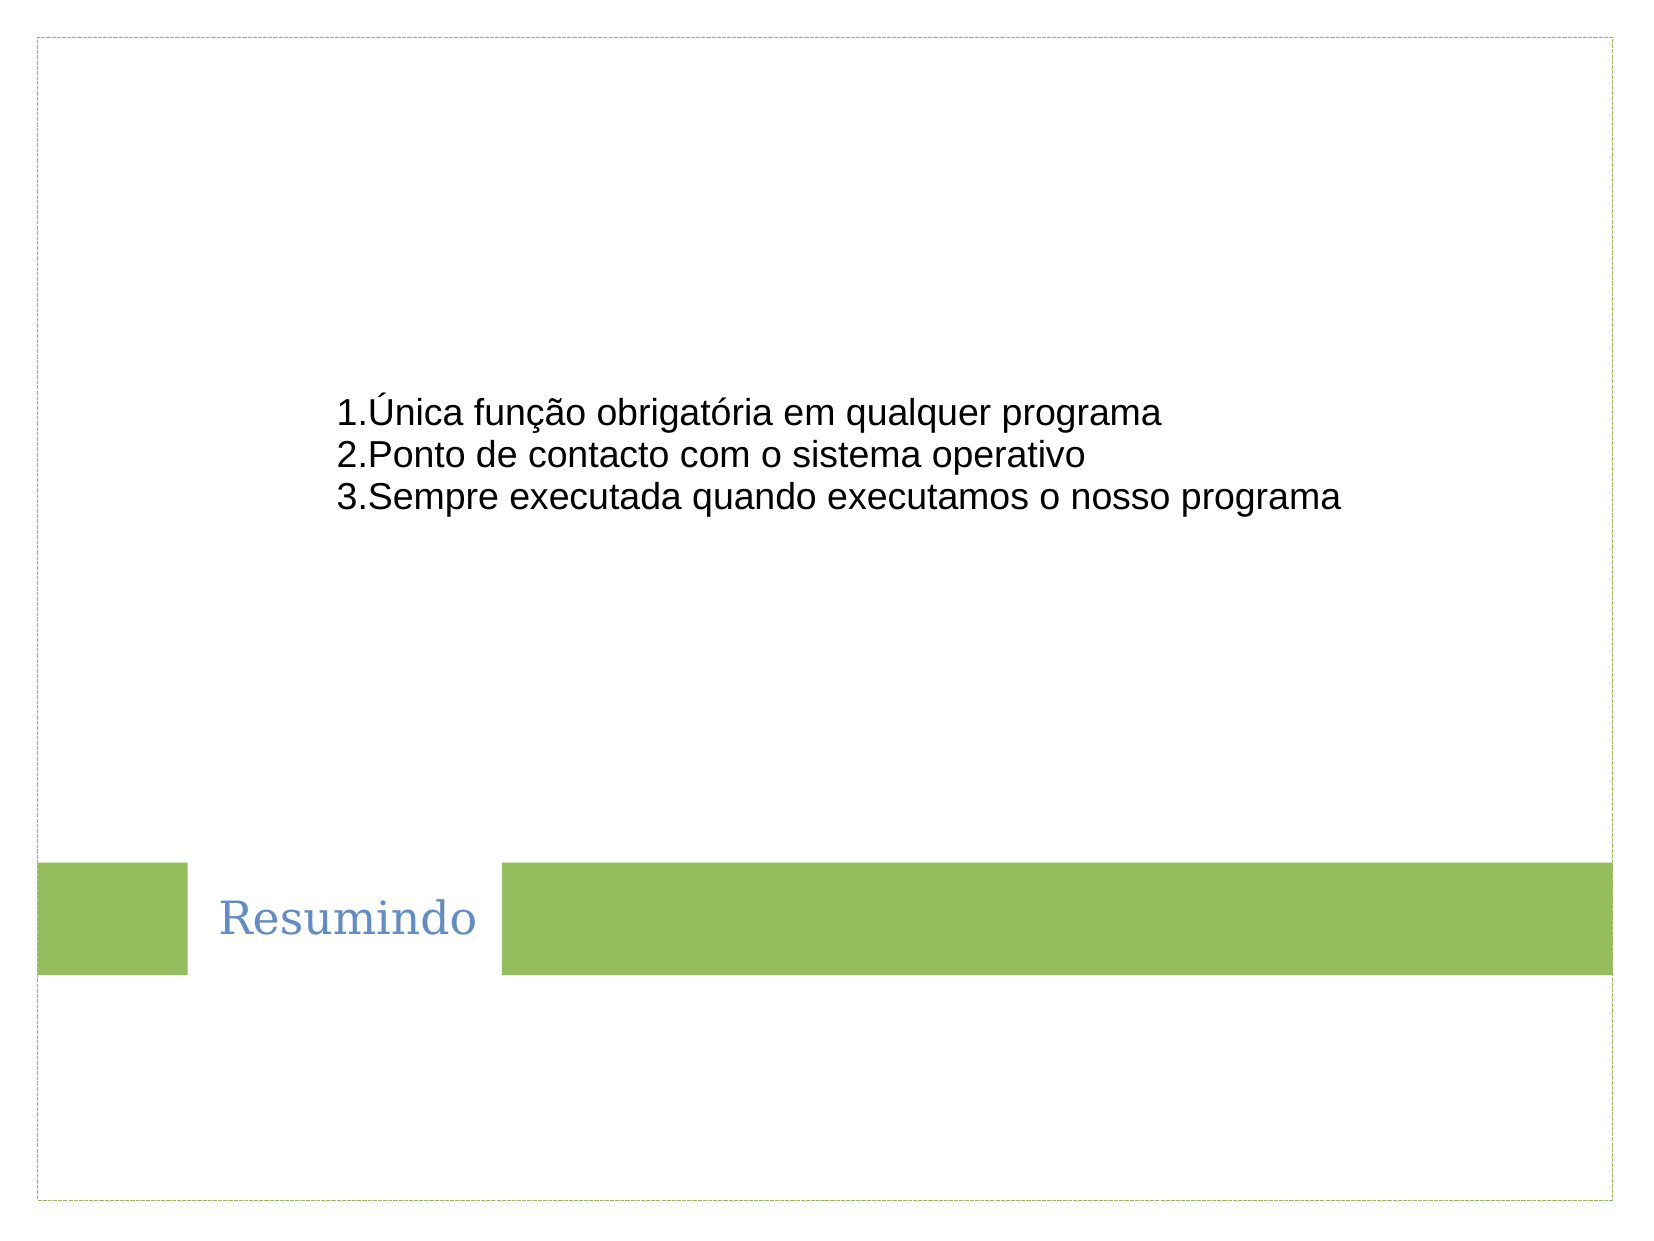

Única função obrigatória em qualquer programa
Ponto de contacto com o sistema operativo
Sempre executada quando executamos o nosso programa
Resumindo